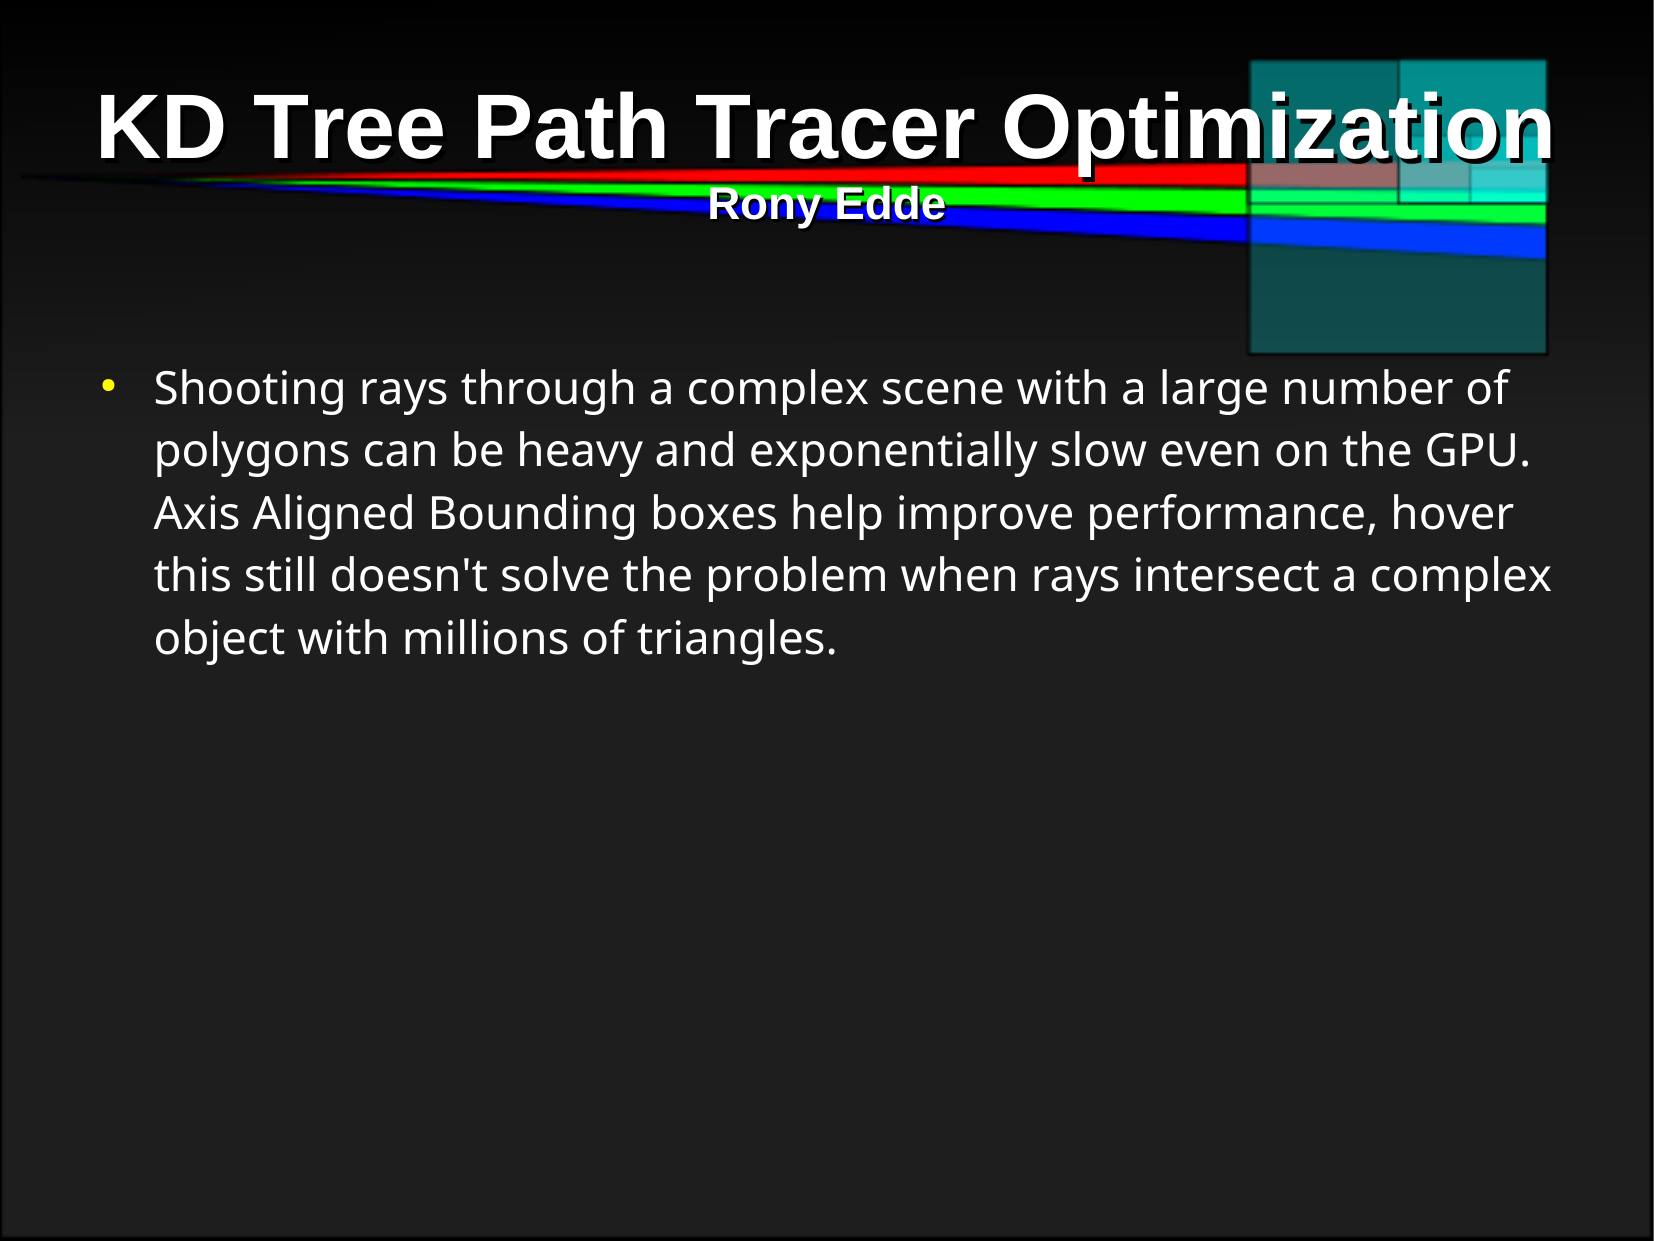

KD Tree Path Tracer Optimization
Rony Edde
# Shooting rays through a complex scene with a large number of polygons can be heavy and exponentially slow even on the GPU. Axis Aligned Bounding boxes help improve performance, hover this still doesn't solve the problem when rays intersect a complex object with millions of triangles.